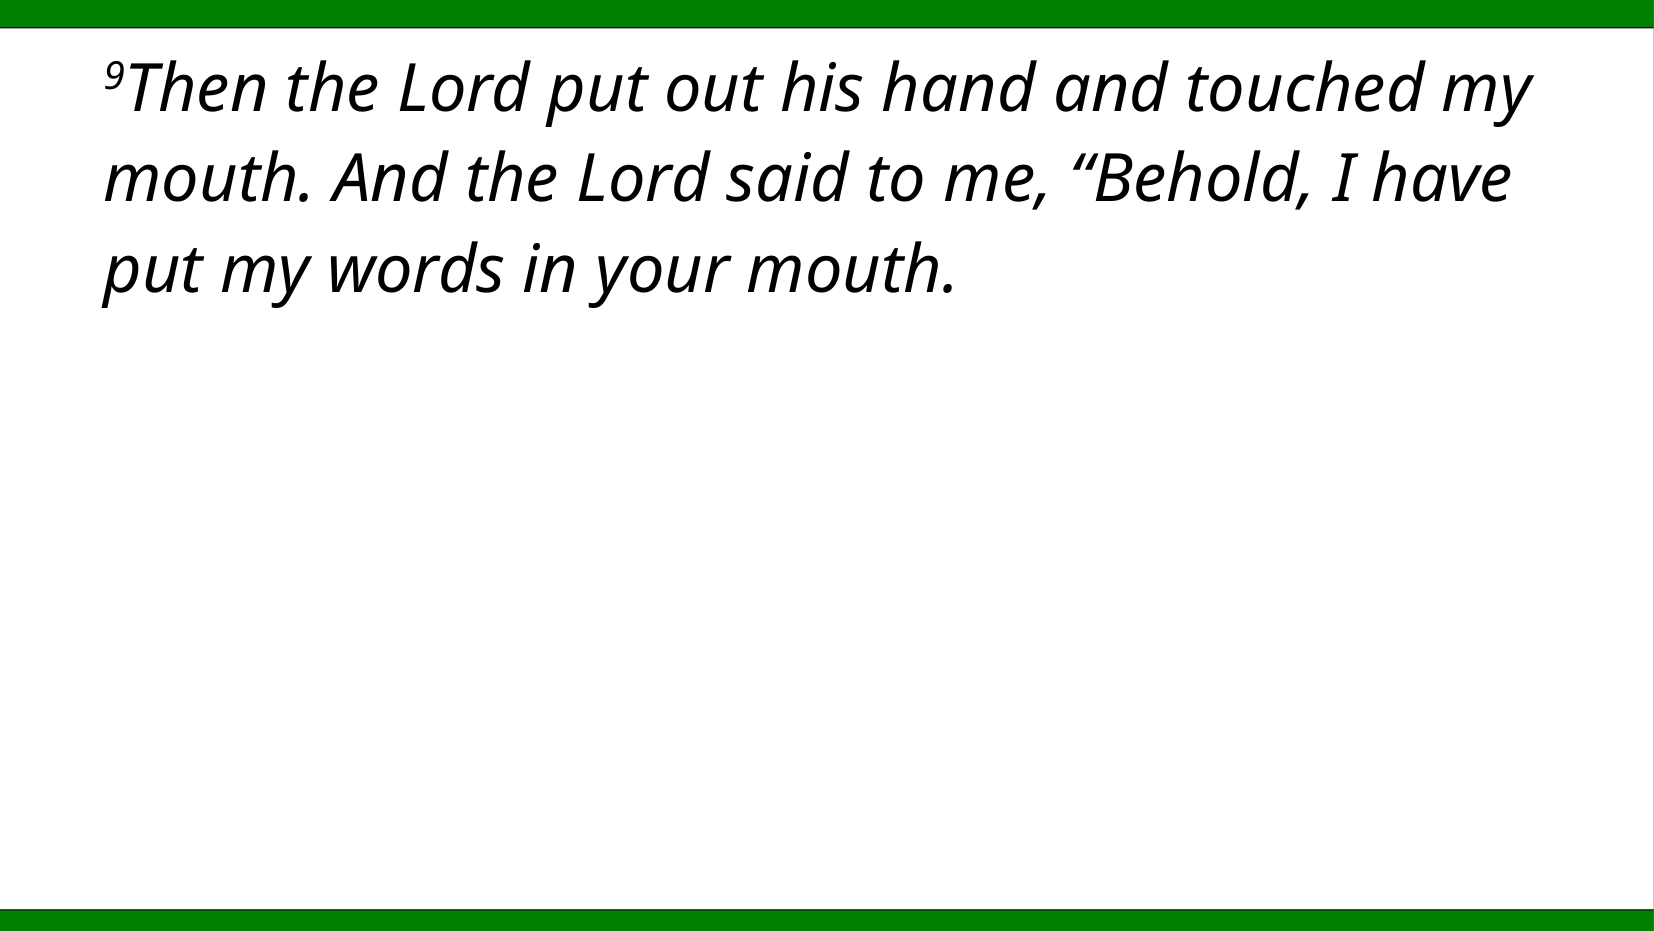

9Then the Lord put out his hand and touched my mouth. And the Lord said to me, “Behold, I have put my words in your mouth.